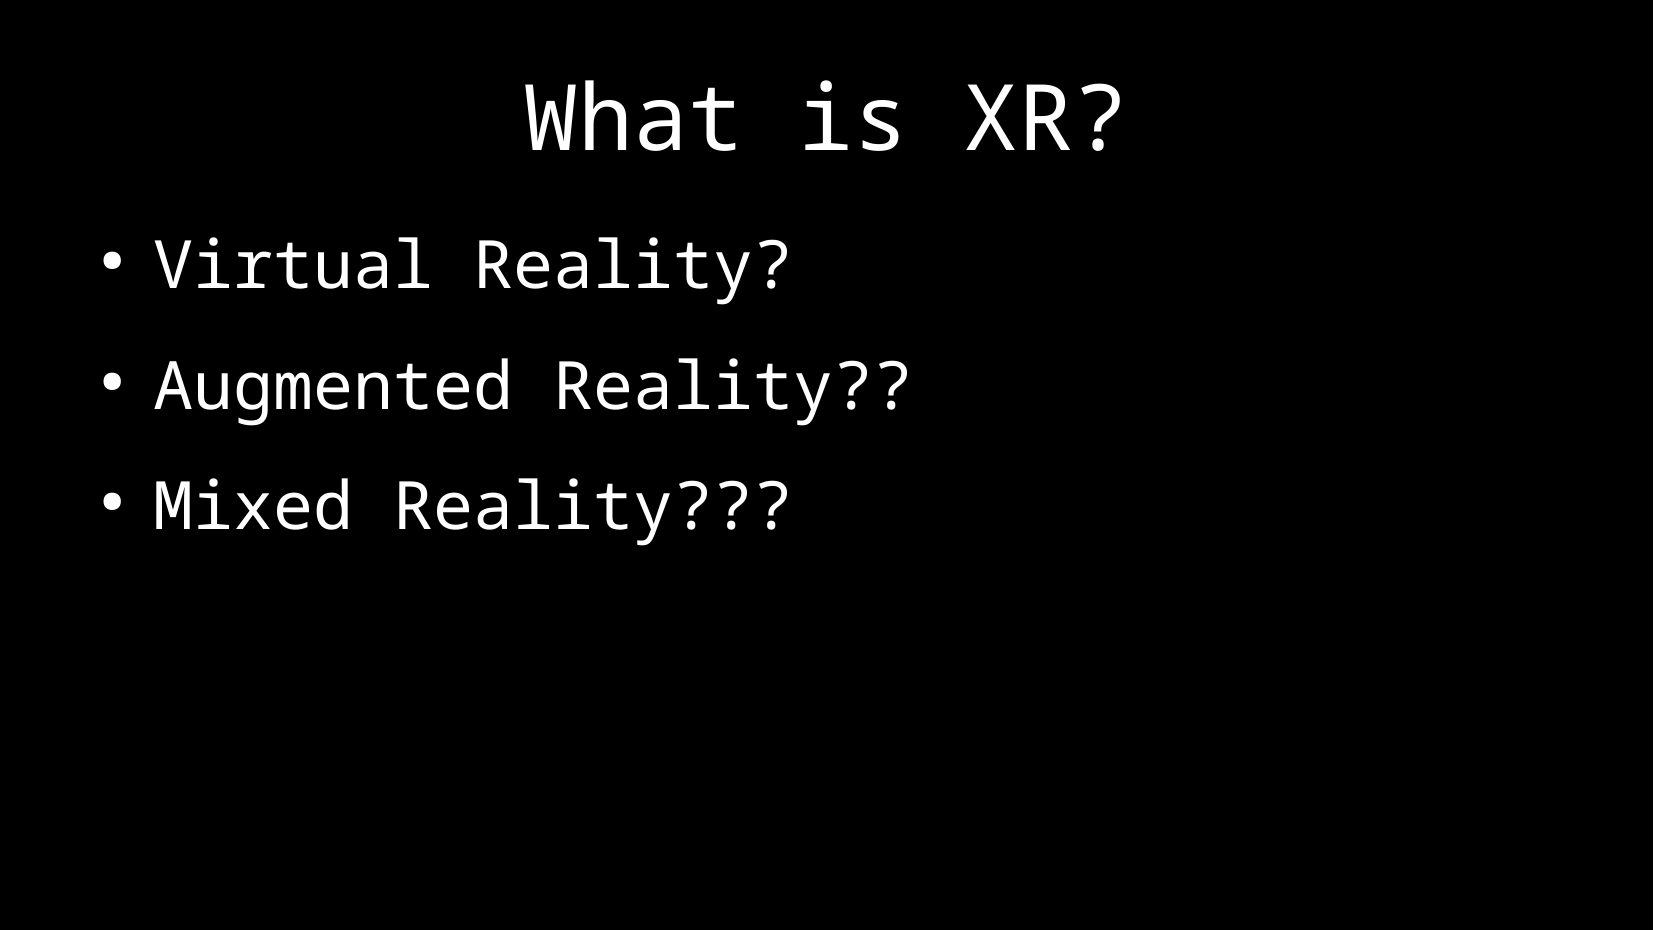

# What is XR?
Virtual Reality?
Augmented Reality??
Mixed Reality???